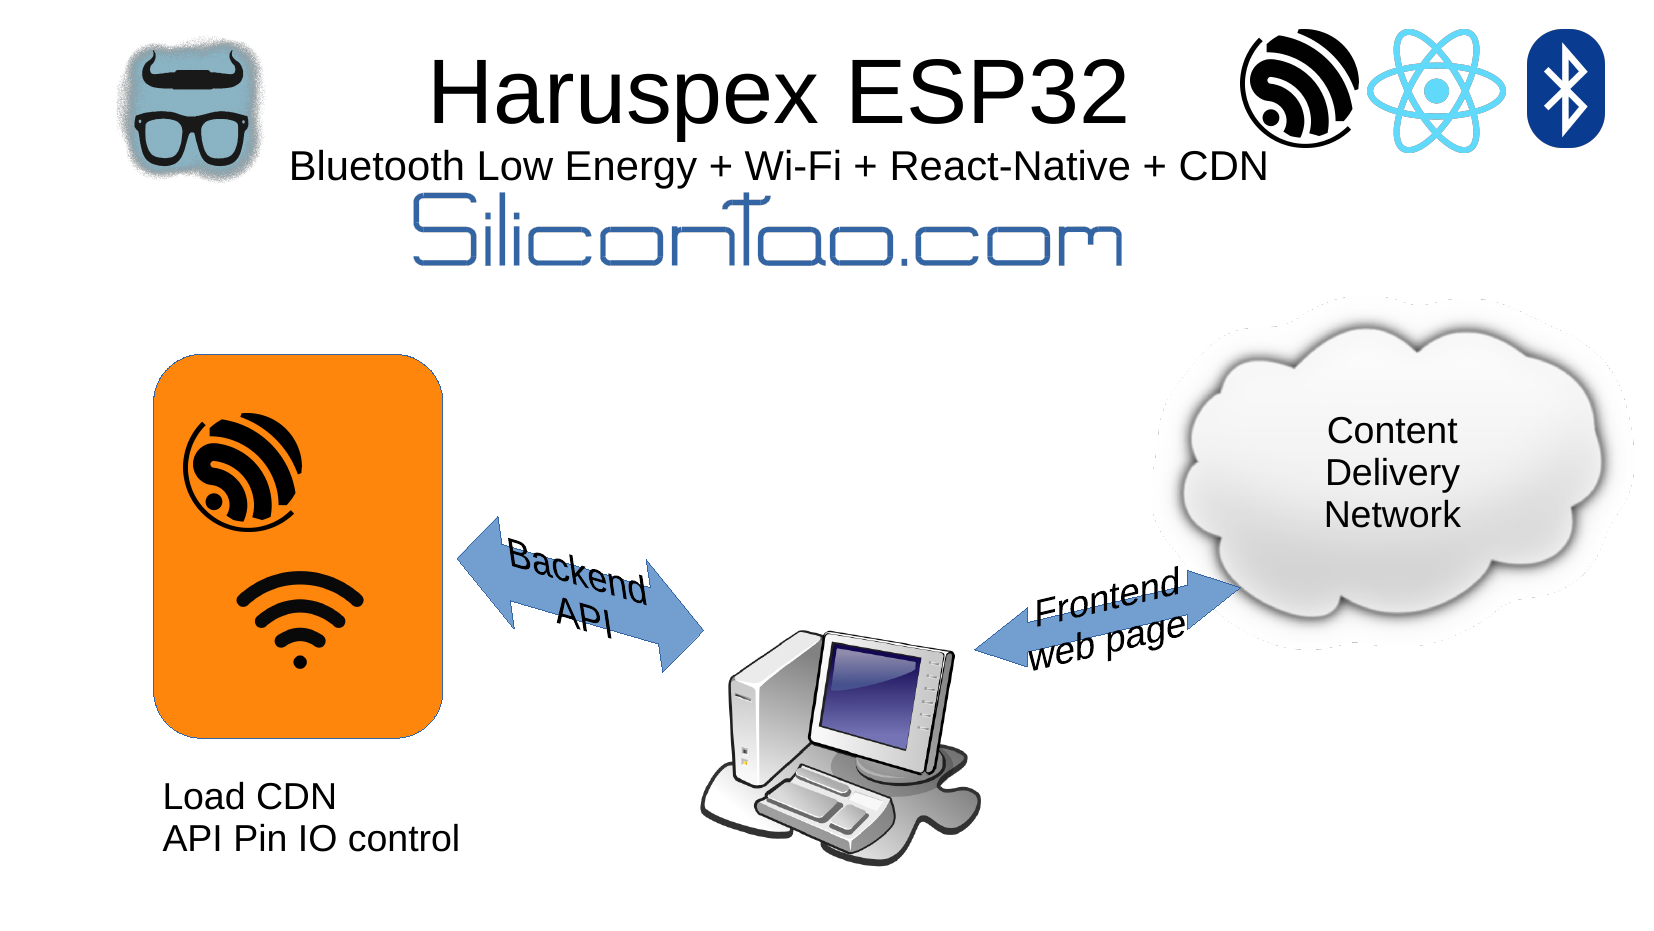

# Haruspex ESP32 Bluetooth Low Energy + Wi-Fi + React-Native + CDN
Content
Delivery
Network
Backend
API
Frontend web page
Load CDN
API Pin IO control